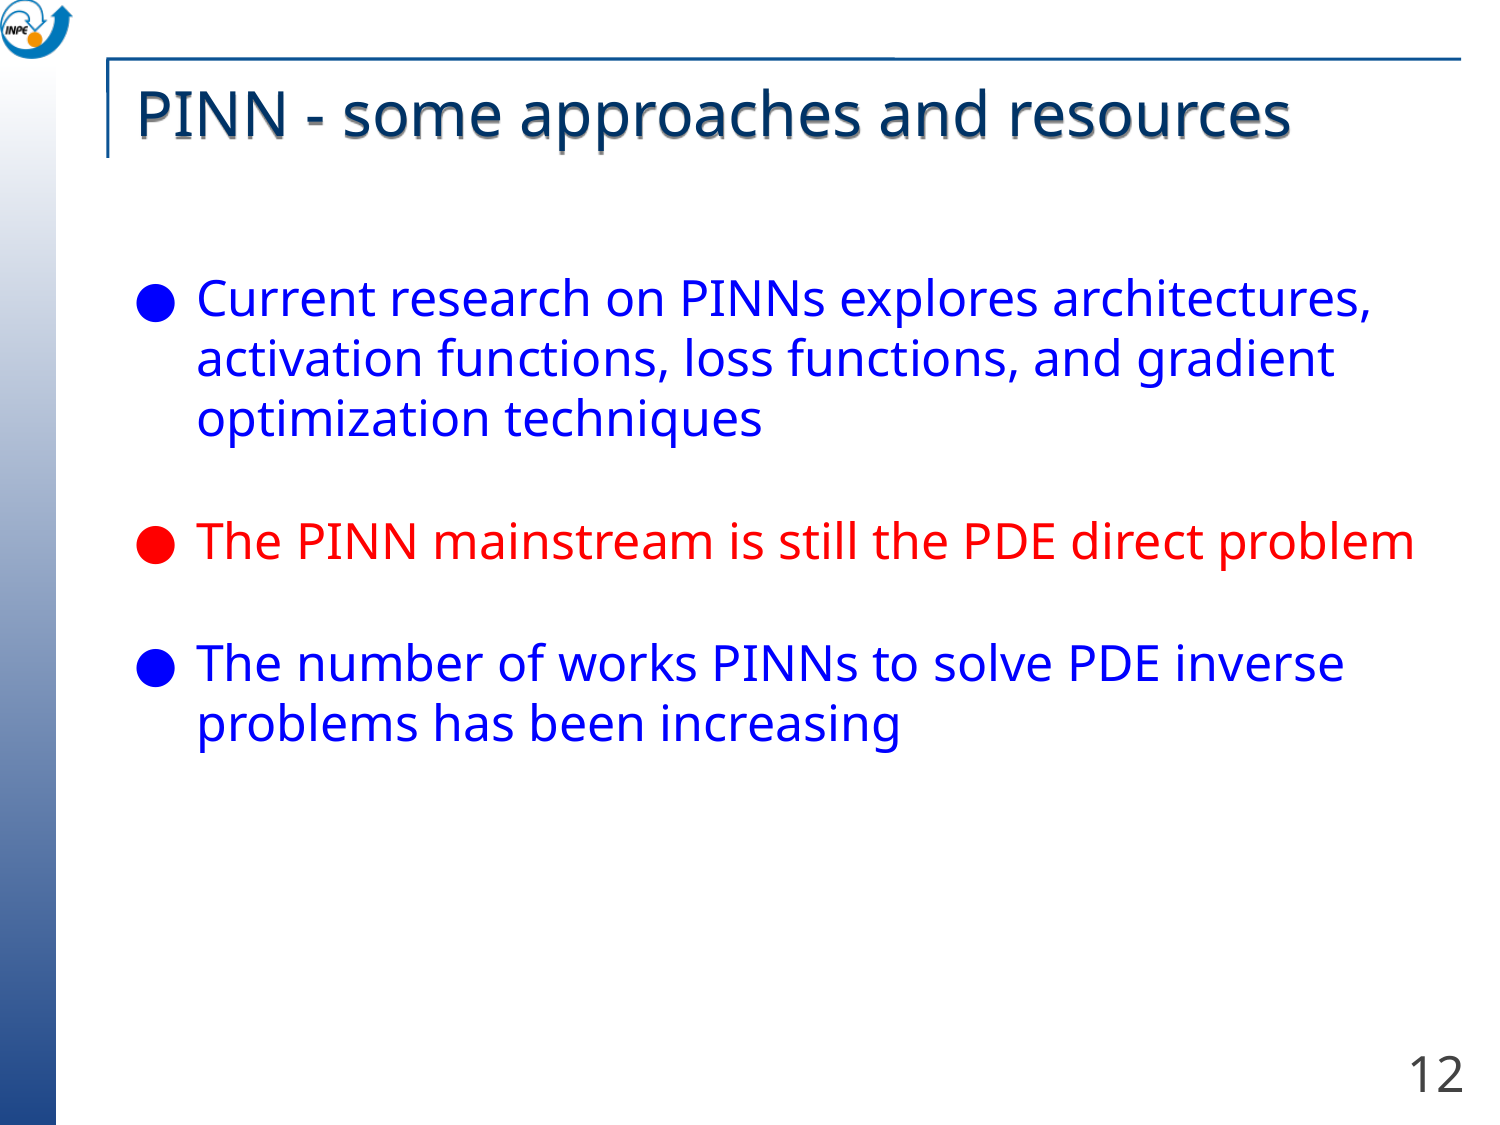

# PINN - some approaches and resources
Current research on PINNs explores architectures, activation functions, loss functions, and gradient optimization techniques
The PINN mainstream is still the PDE direct problem
The number of works PINNs to solve PDE inverse problems has been increasing